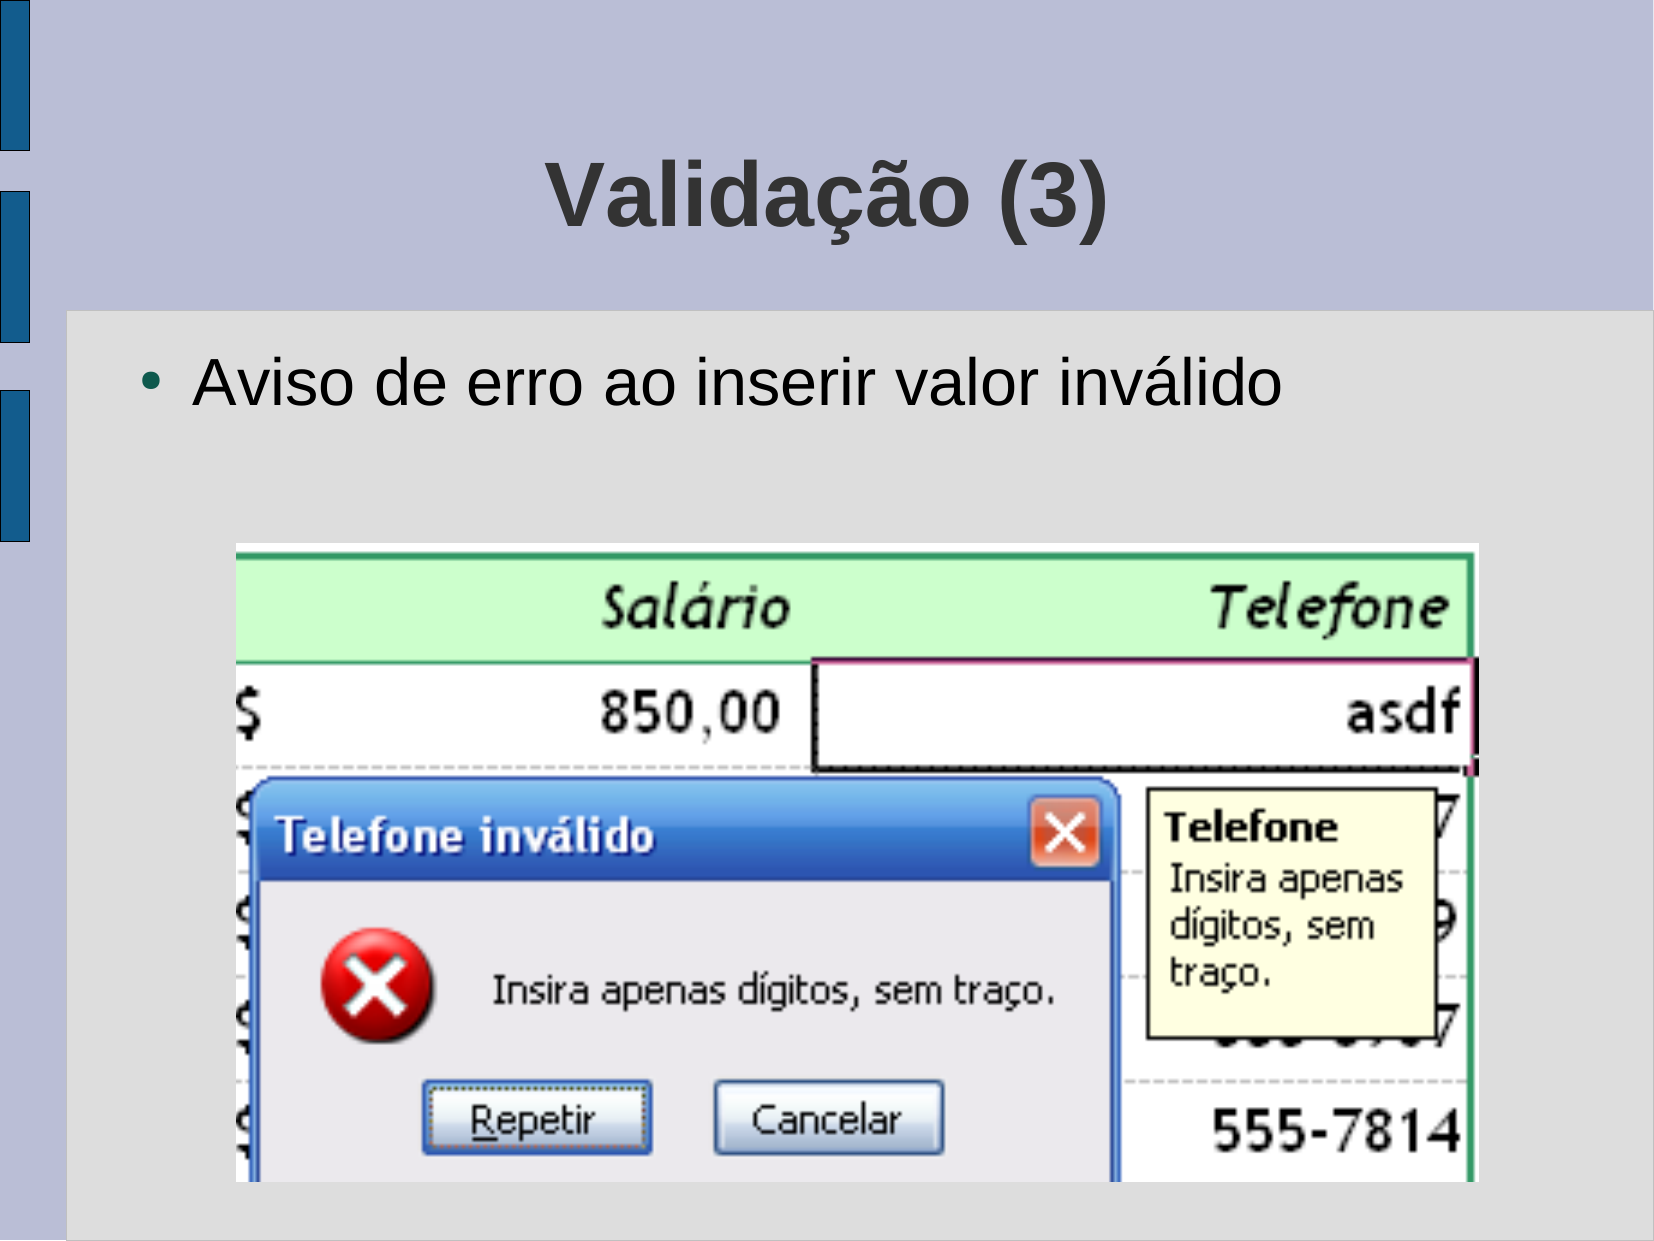

# Validação (3)
Aviso de erro ao inserir valor inválido